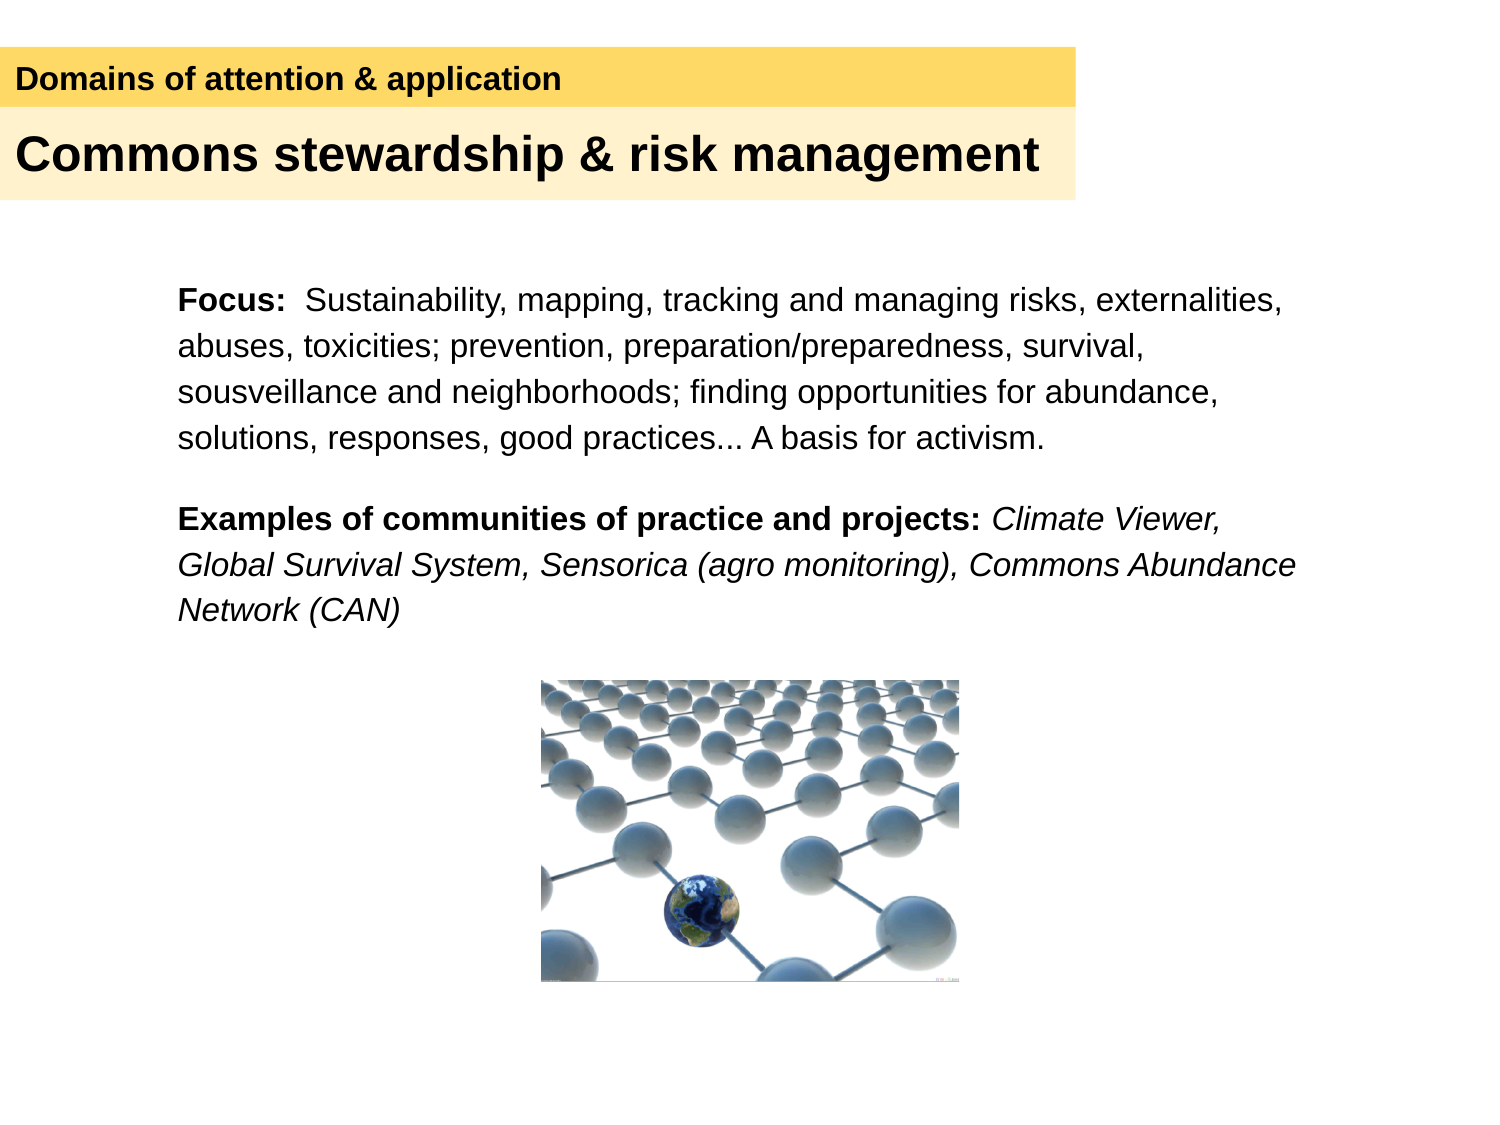

Domains of attention & application
Commons stewardship & risk management
Focus: Sustainability, mapping, tracking and managing risks, externalities, abuses, toxicities; prevention, preparation/preparedness, survival, sousveillance and neighborhoods; finding opportunities for abundance, solutions, responses, good practices... A basis for activism.
Examples of communities of practice and projects: Climate Viewer, Global Survival System, Sensorica (agro monitoring), Commons Abundance Network (CAN)